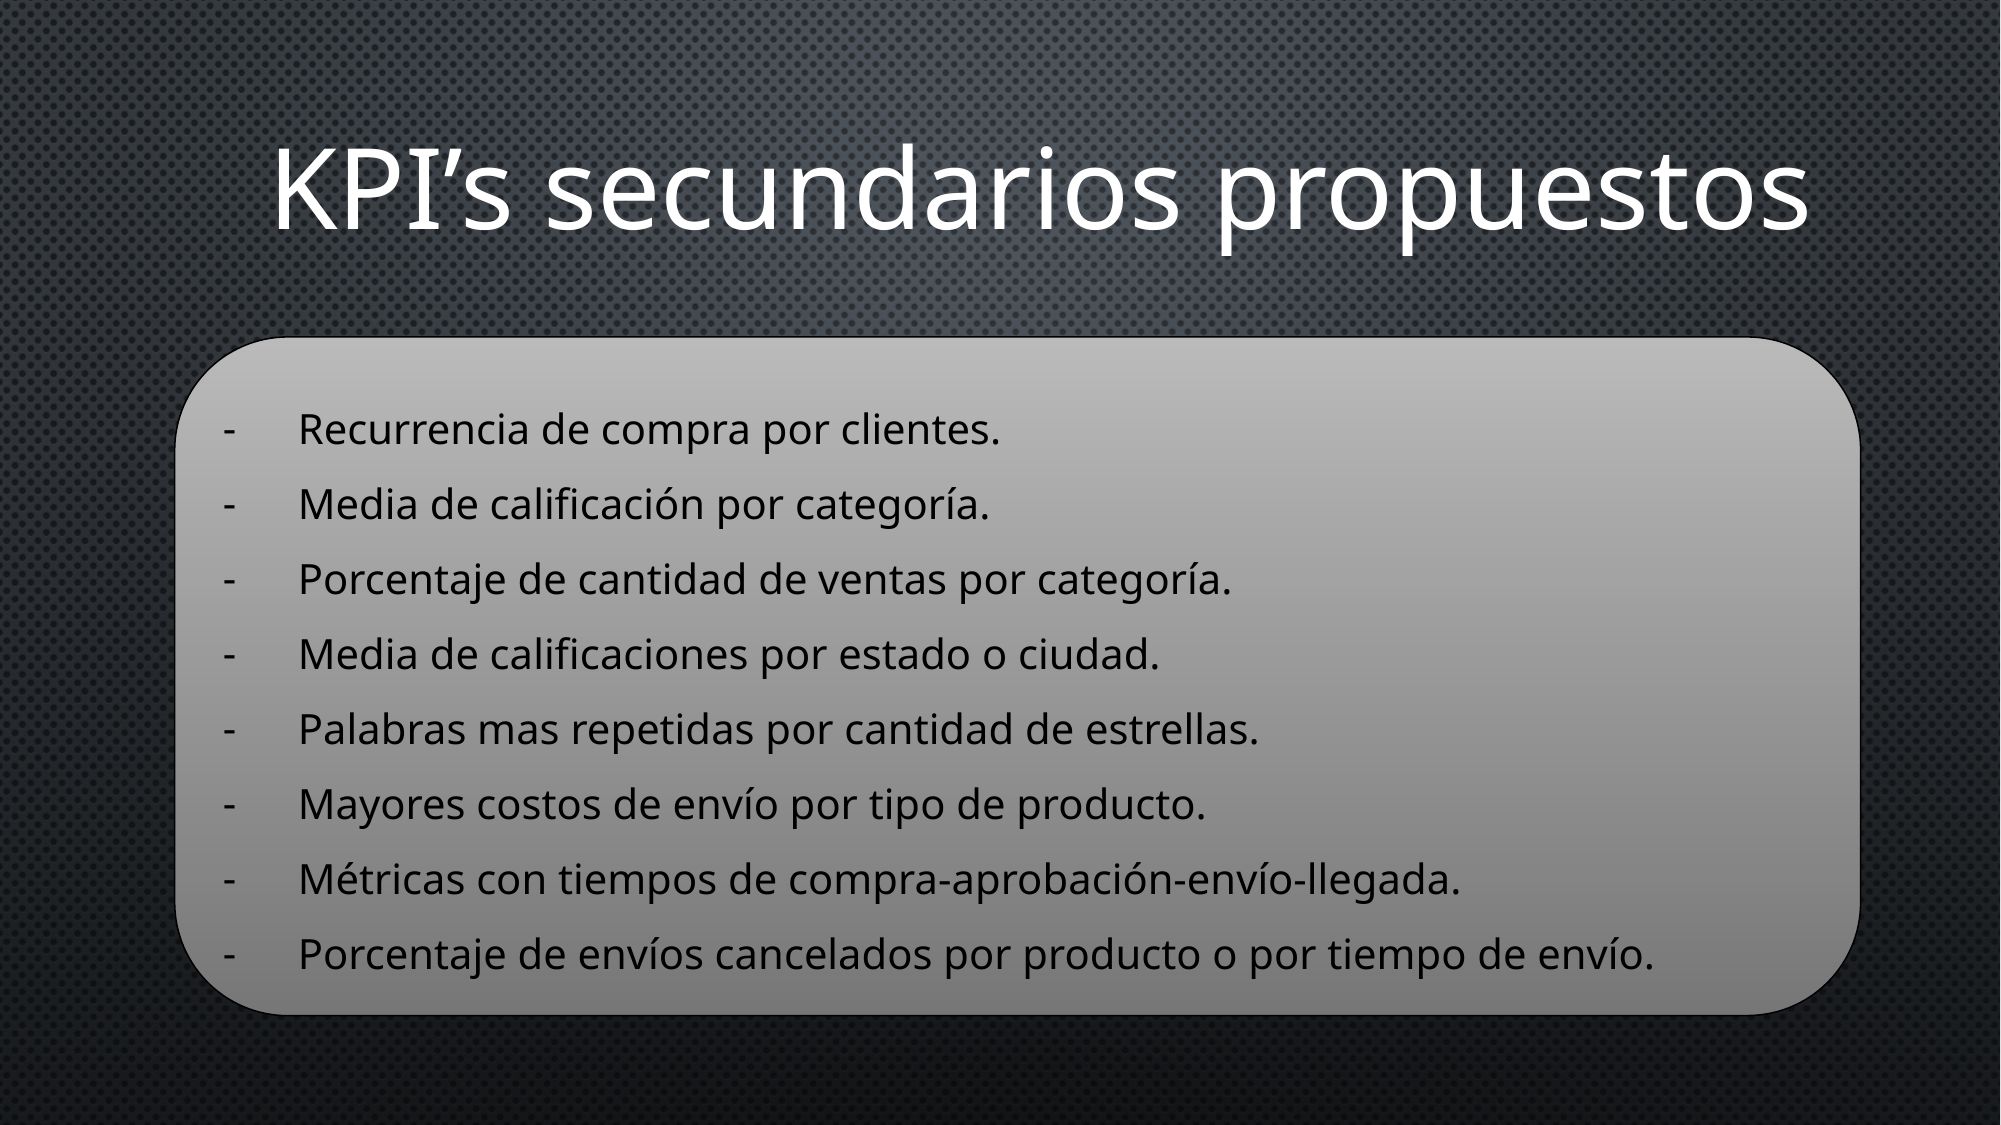

KPI’s secundarios propuestos
Recurrencia de compra por clientes.
Media de calificación por categoría.
Porcentaje de cantidad de ventas por categoría.
Media de calificaciones por estado o ciudad.
Palabras mas repetidas por cantidad de estrellas.
Mayores costos de envío por tipo de producto.
Métricas con tiempos de compra-aprobación-envío-llegada.
Porcentaje de envíos cancelados por producto o por tiempo de envío.